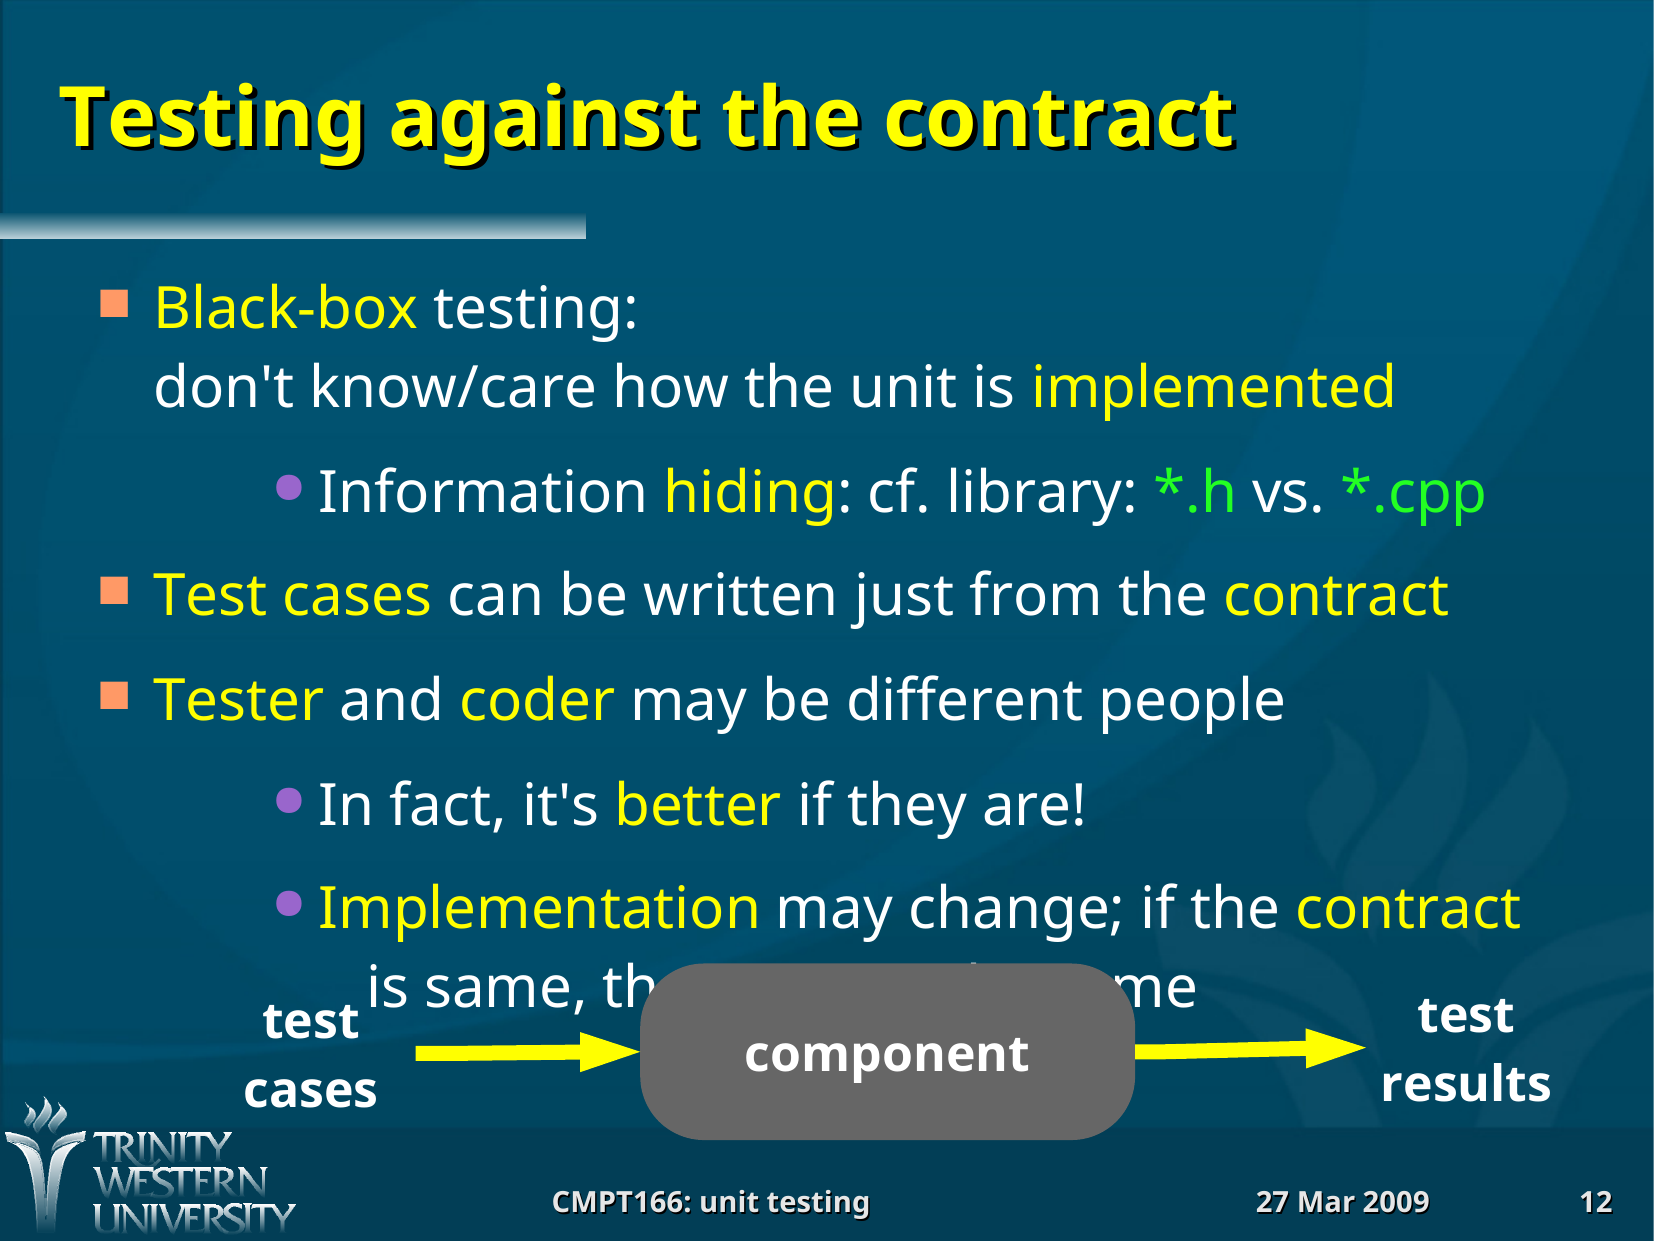

# Testing against the contract
Black-box testing:
don't know/care how the unit is implemented
Information hiding: cf. library: *.h vs. *.cpp
Test cases can be written just from the contract
Tester and coder may be different people
In fact, it's better if they are!
Implementation may change; if the contract is same, the tests can be same
component
test
results
test
cases
CMPT166: unit testing
27 Mar 2009
12